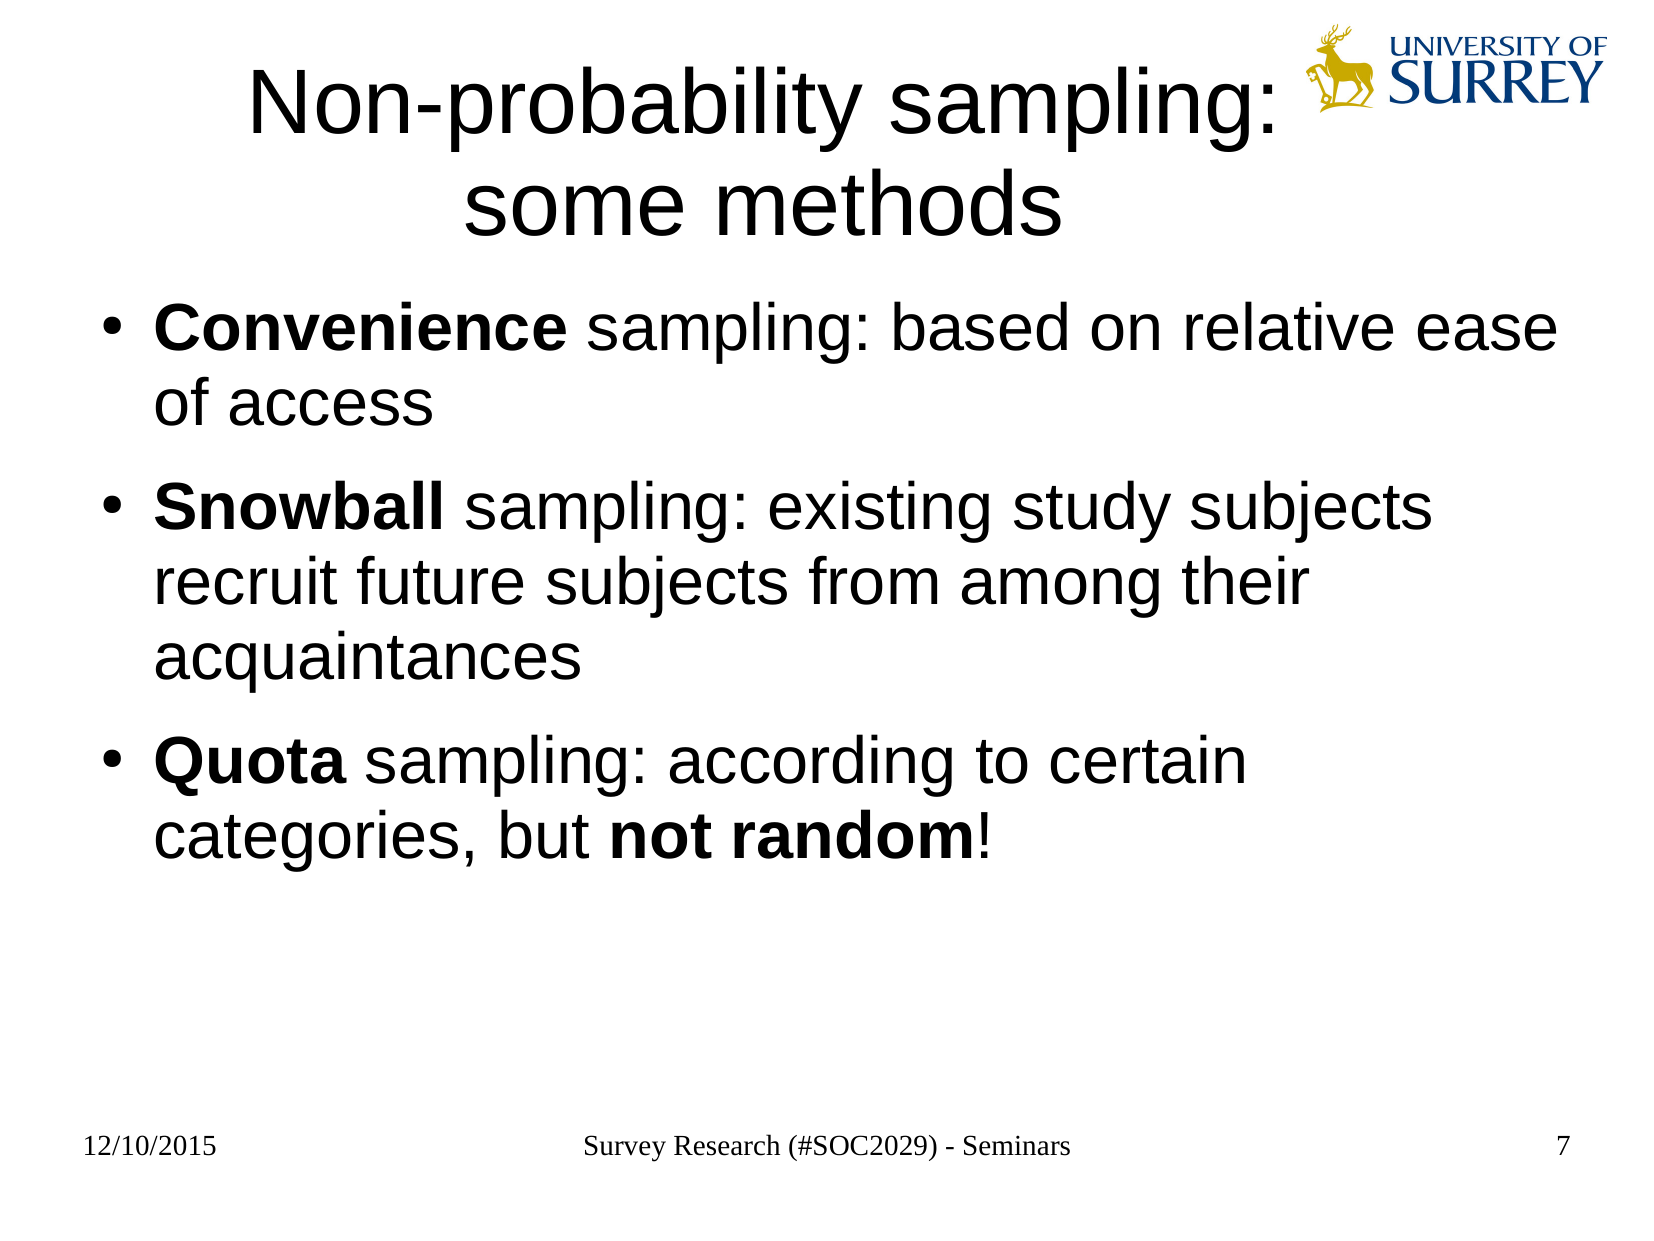

# Non-probability sampling: some methods
Convenience sampling: based on relative ease of access
Snowball sampling: existing study subjects recruit future subjects from among their acquaintances
Quota sampling: according to certain categories, but not random!
05/10/2015
7